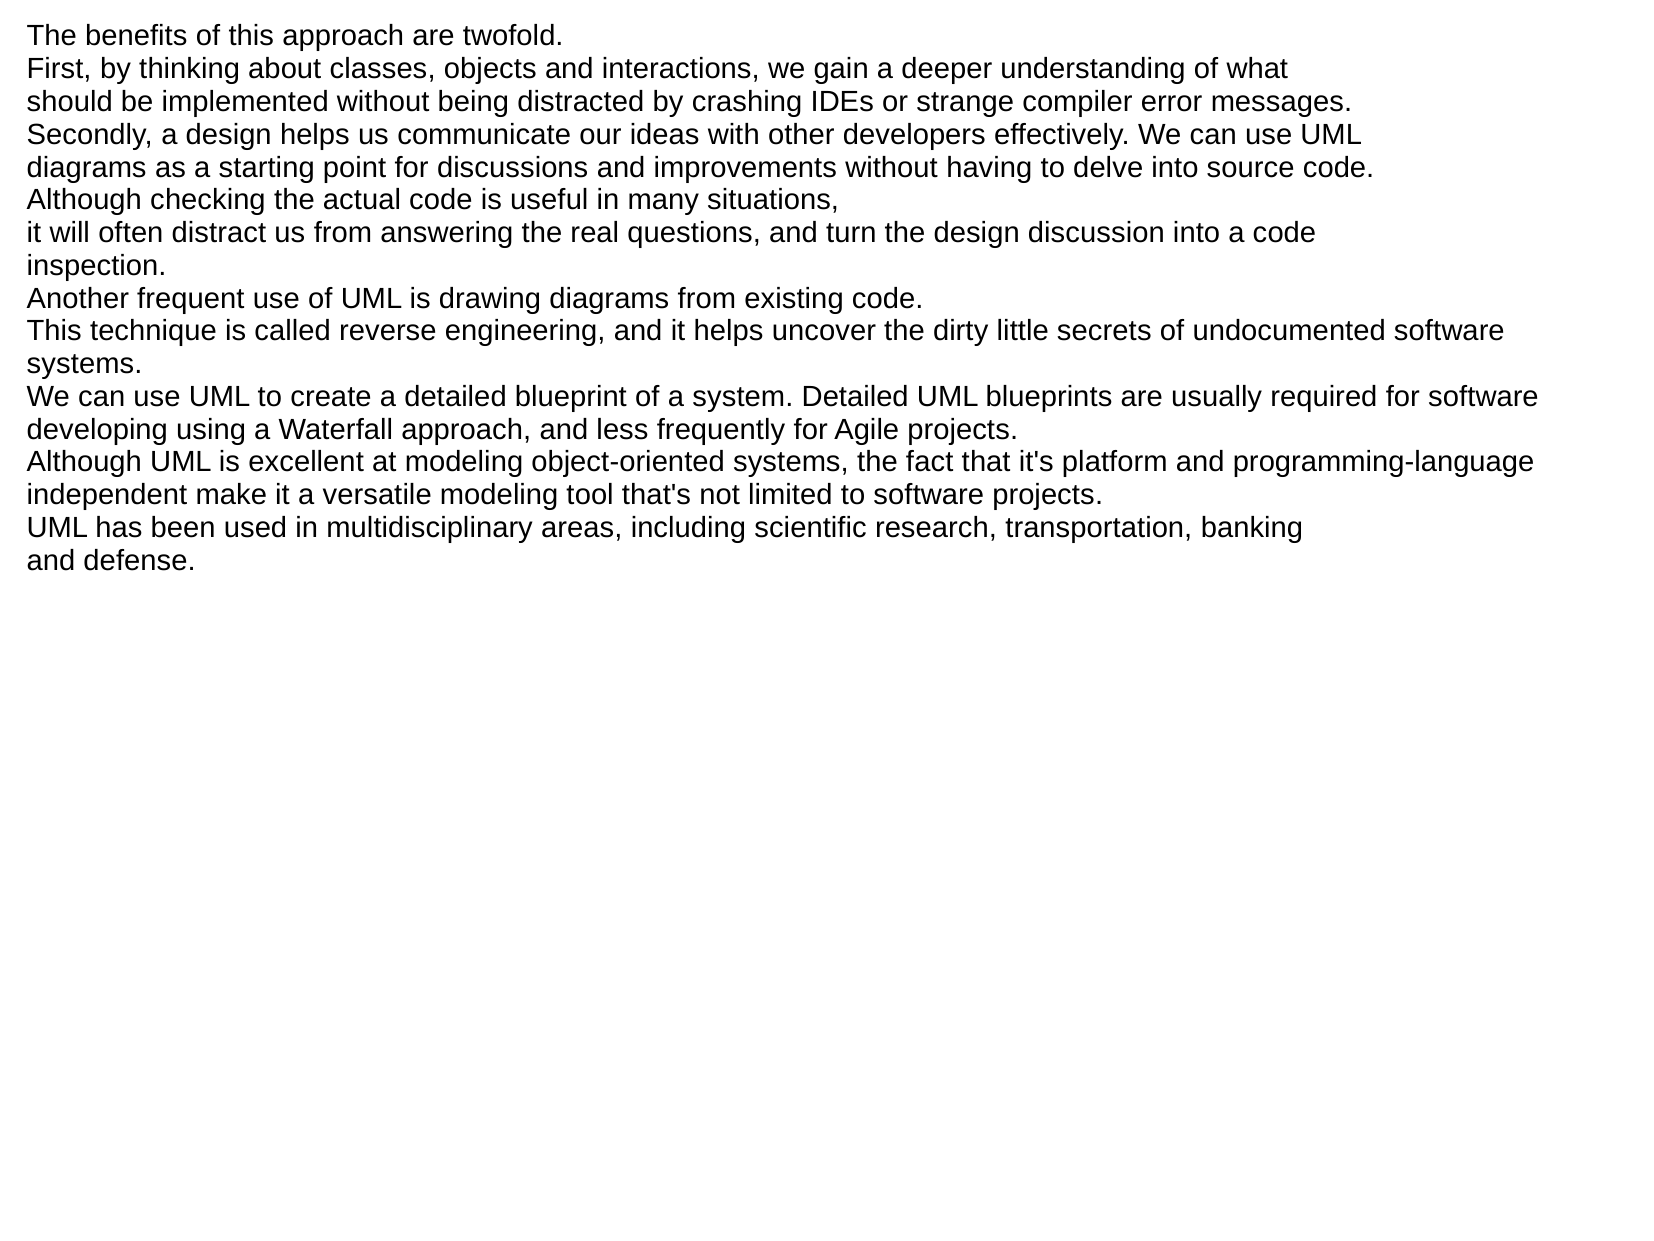

The benefits of this approach are twofold.
First, by thinking about classes, objects and interactions, we gain a deeper understanding of what
should be implemented without being distracted by crashing IDEs or strange compiler error messages.
Secondly, a design helps us communicate our ideas with other developers effectively. We can use UML
diagrams as a starting point for discussions and improvements without having to delve into source code.
Although checking the actual code is useful in many situations,
it will often distract us from answering the real questions, and turn the design discussion into a code
inspection.
Another frequent use of UML is drawing diagrams from existing code.
This technique is called reverse engineering, and it helps uncover the dirty little secrets of undocumented software systems.
We can use UML to create a detailed blueprint of a system. Detailed UML blueprints are usually required for software developing using a Waterfall approach, and less frequently for Agile projects.
Although UML is excellent at modeling object-oriented systems, the fact that it's platform and programming-language independent make it a versatile modeling tool that's not limited to software projects.
UML has been used in multidisciplinary areas, including scientific research, transportation, banking
and defense.